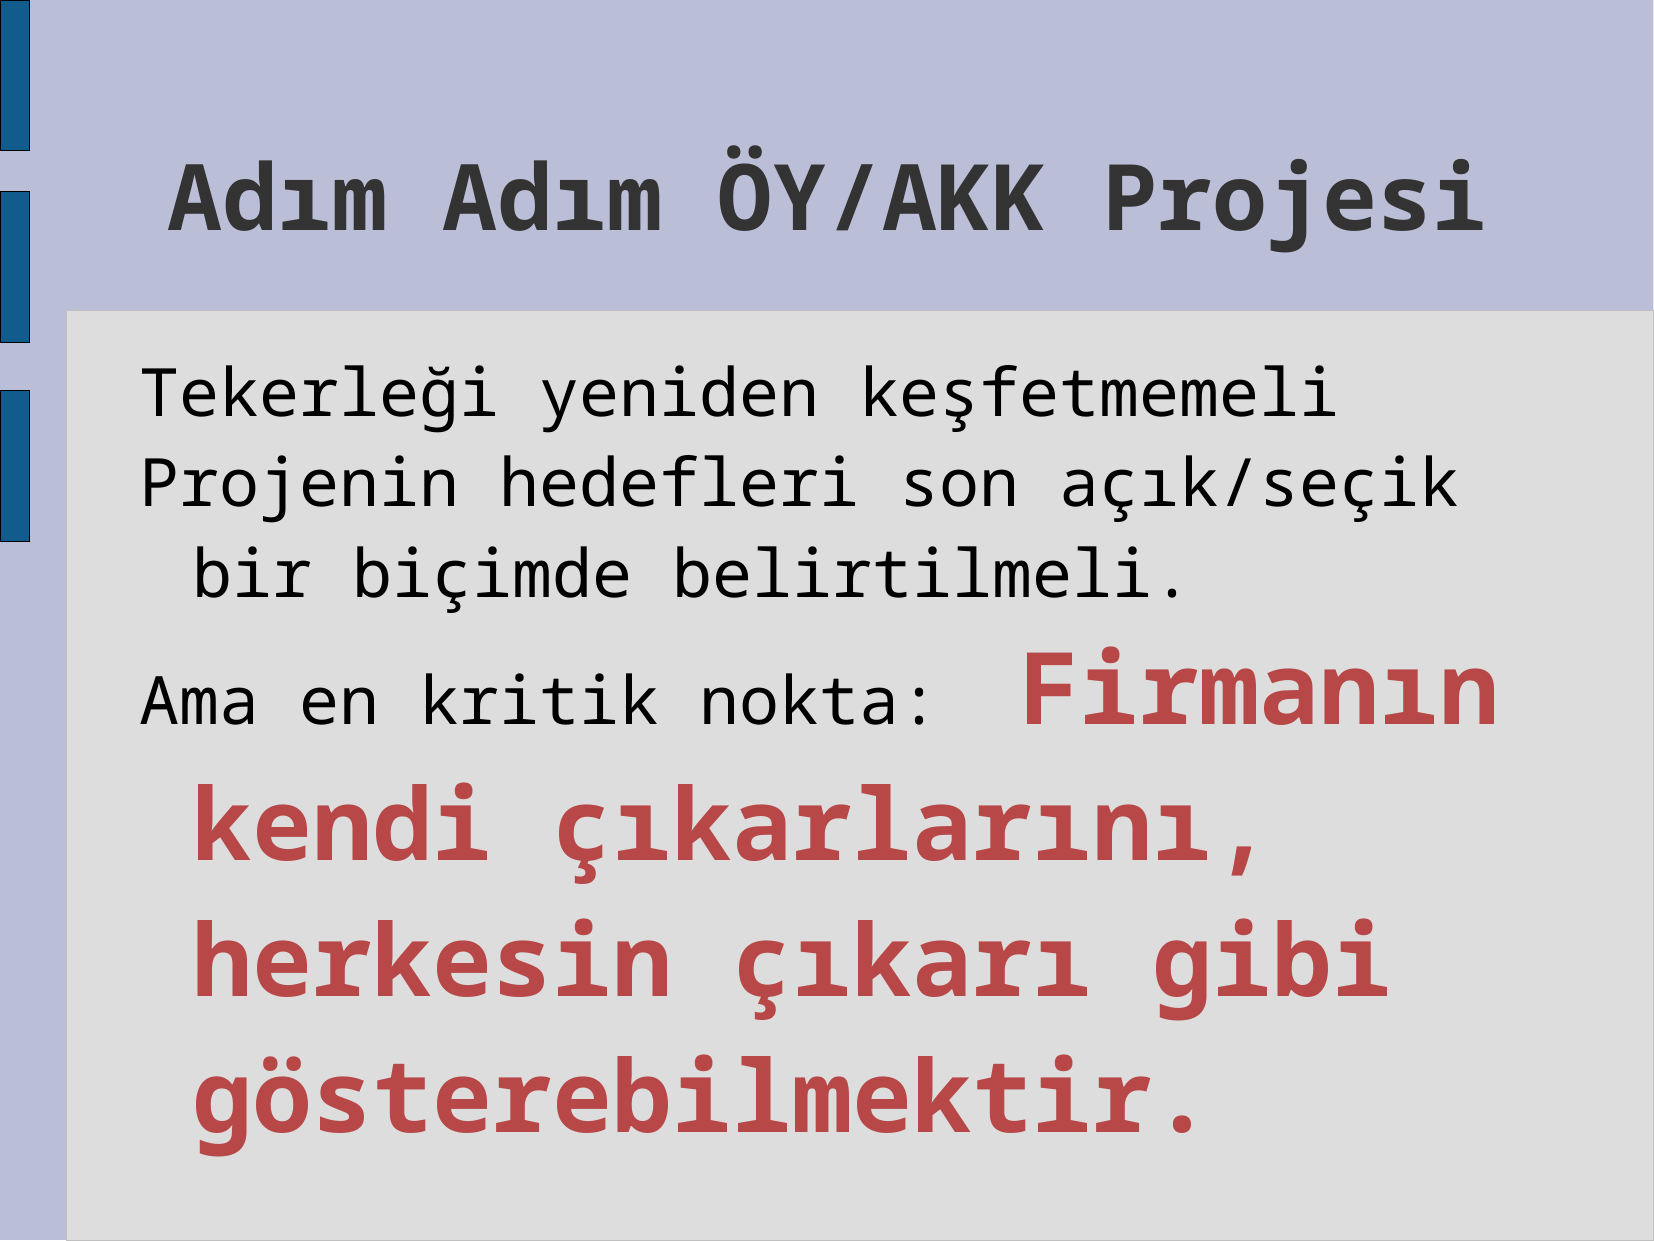

# Adım Adım ÖY/AKK Projesi
Tekerleği yeniden keşfetmemeli
Projenin hedefleri son açık/seçik bir biçimde belirtilmeli.
Ama en kritik nokta: Firmanın kendi çıkarlarını, herkesin çıkarı gibi gösterebilmektir.